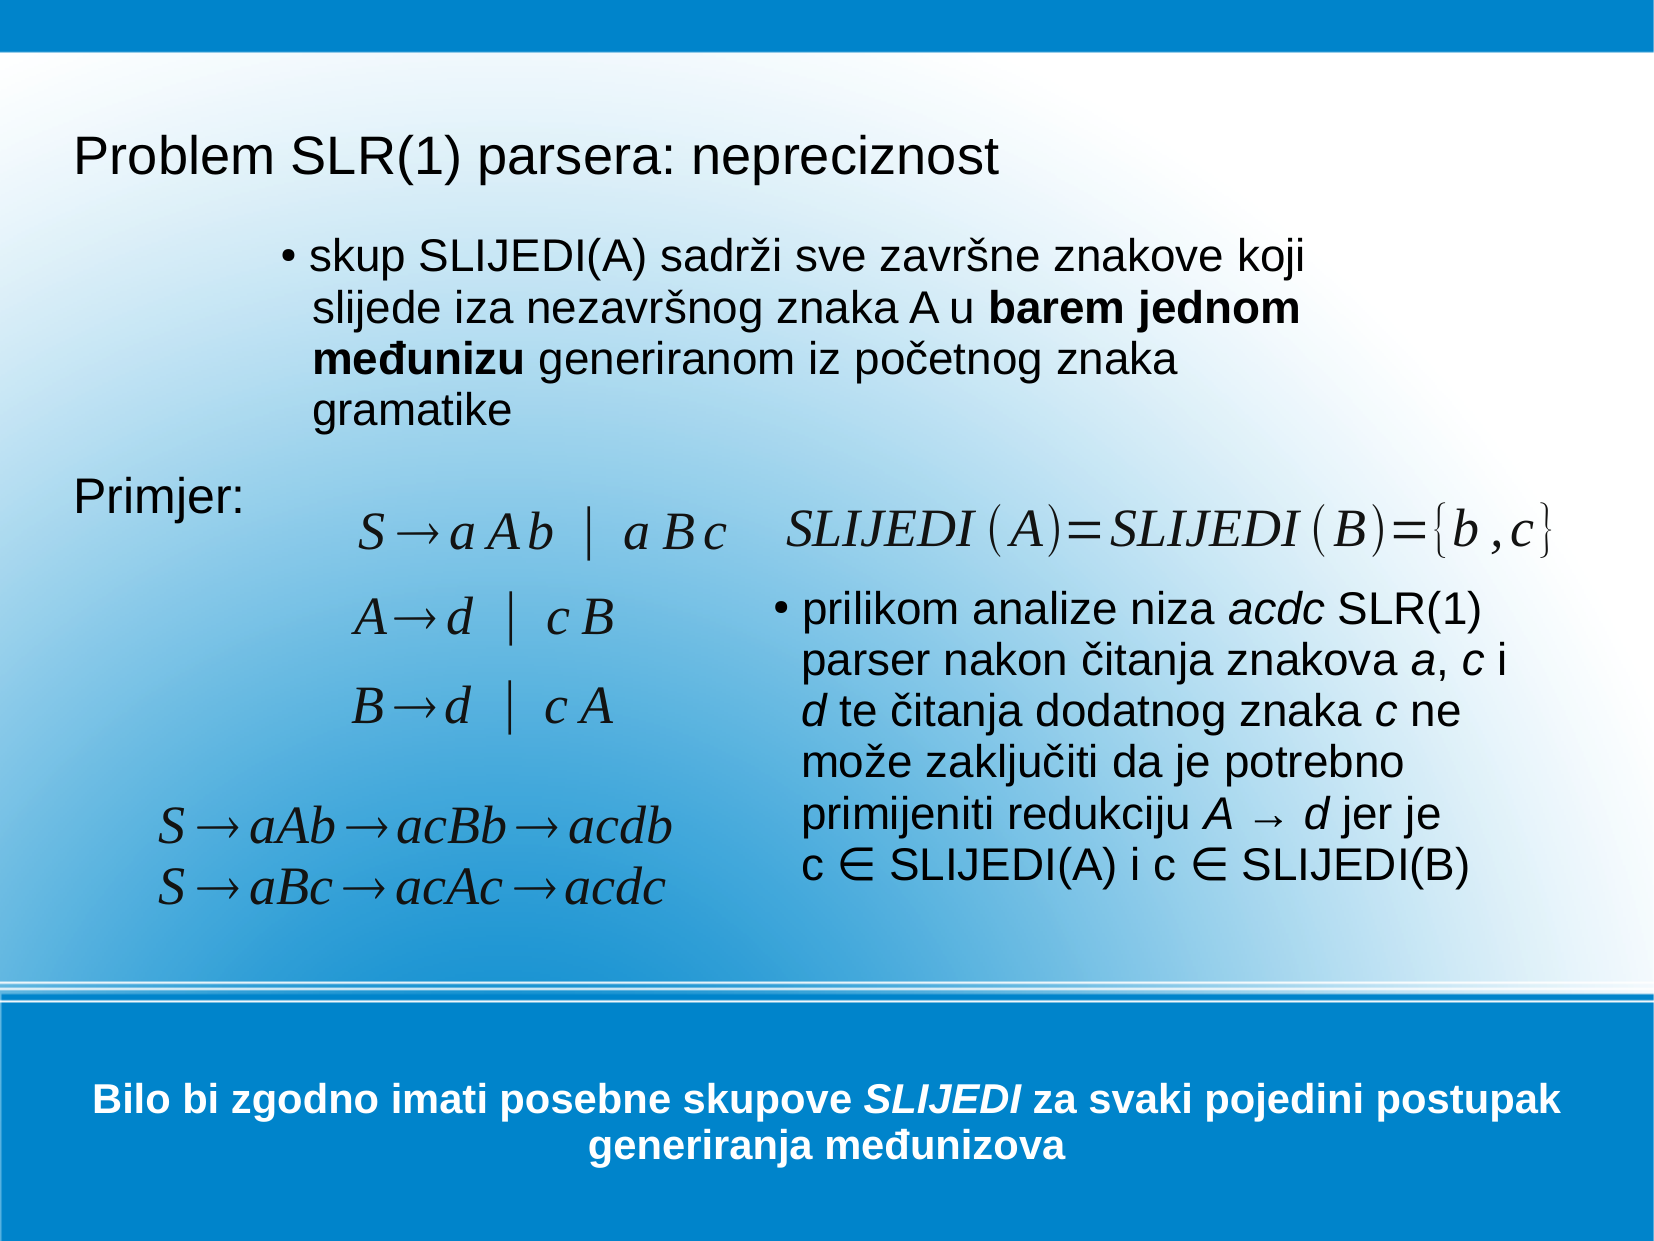

Problem SLR(1) parsera: nepreciznost
 skup SLIJEDI(A) sadrži sve završne znakove koji
	slijede iza nezavršnog znaka A u barem jednom
	međunizu generiranom iz početnog znaka
	gramatike
Primjer:
 prilikom analize niza acdc SLR(1)
	parser nakon čitanja znakova a, c i
	d te čitanja dodatnog znaka c ne
	može zaključiti da je potrebno
	primijeniti redukciju A → d jer je
	c ∈ SLIJEDI(A) i c ∈ SLIJEDI(B)
Bilo bi zgodno imati posebne skupove SLIJEDI za svaki pojedini postupak generiranja međunizova